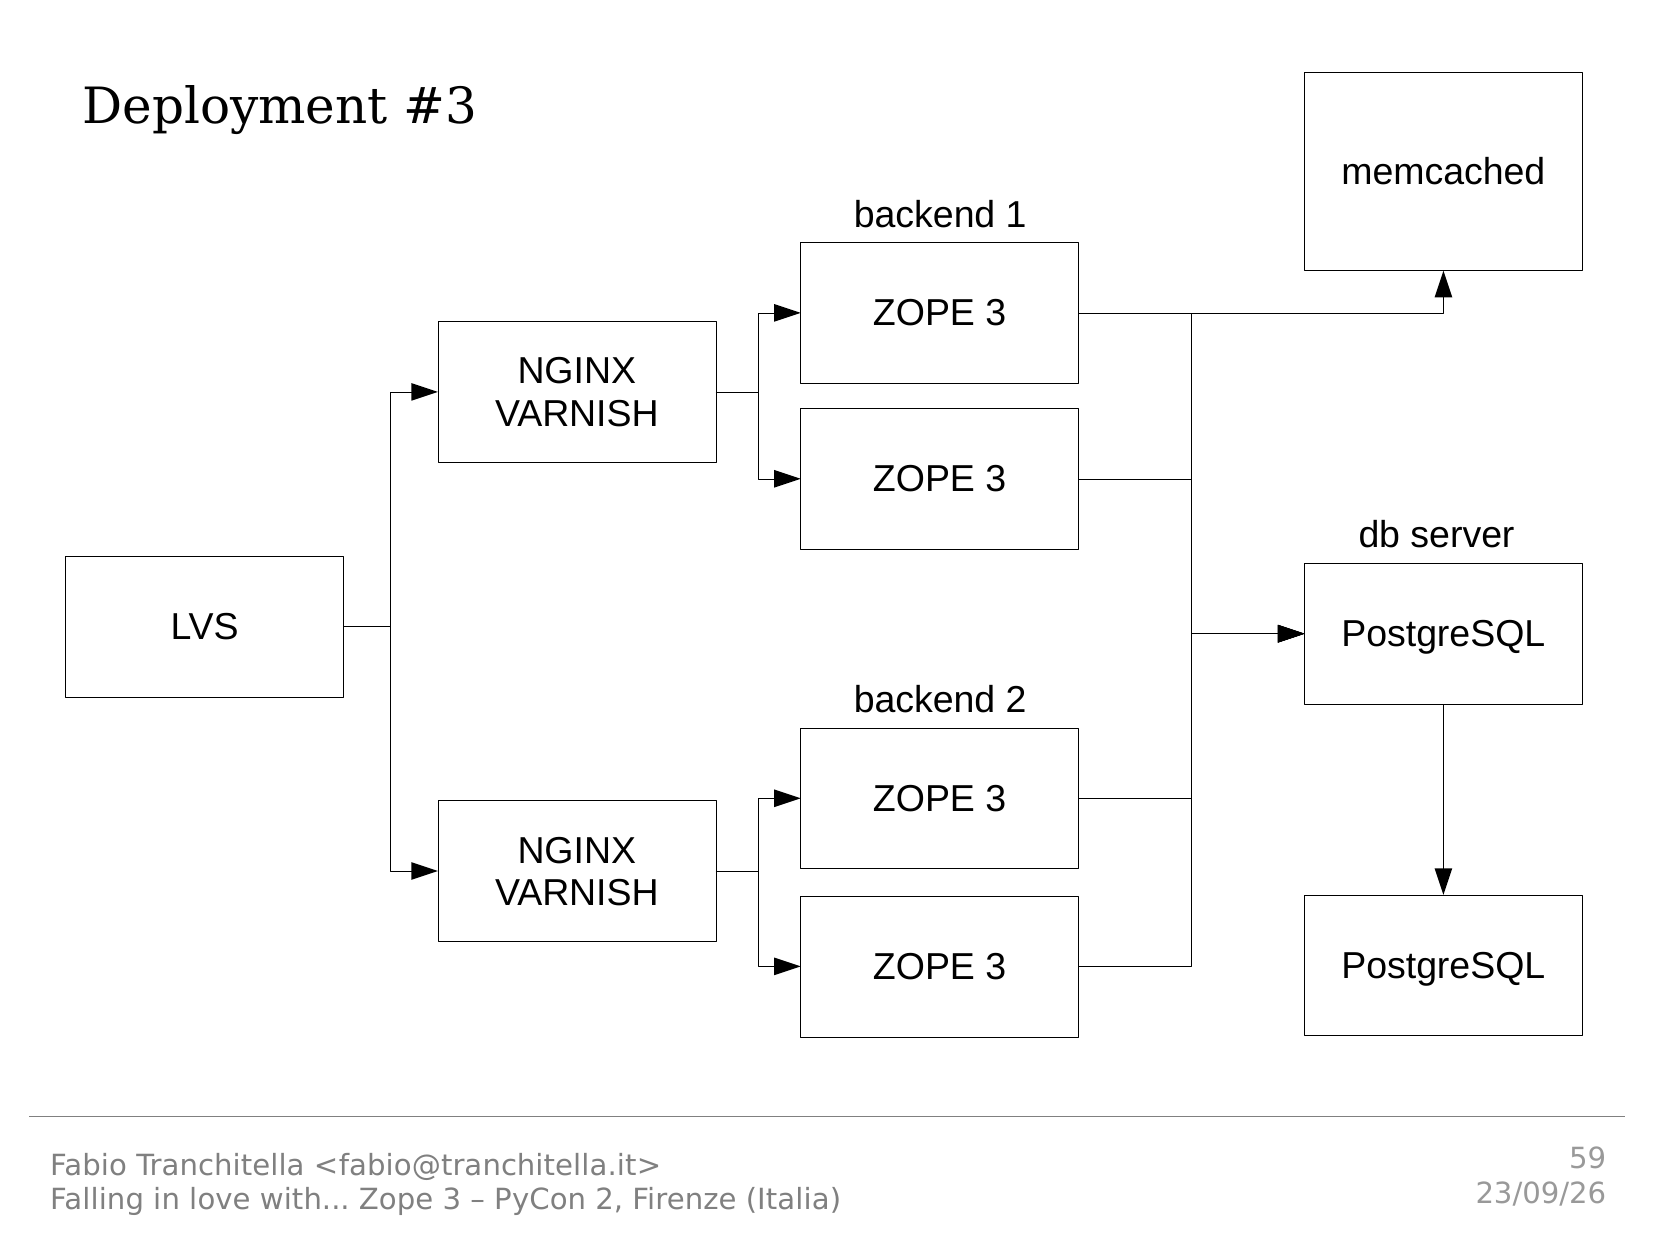

# Deployment #3
memcached
backend 1
ZOPE 3
NGINX VARNISH
ZOPE 3
db server
LVS
PostgreSQL
backend 2
ZOPE 3
NGINX VARNISH
PostgreSQL
ZOPE 3
59